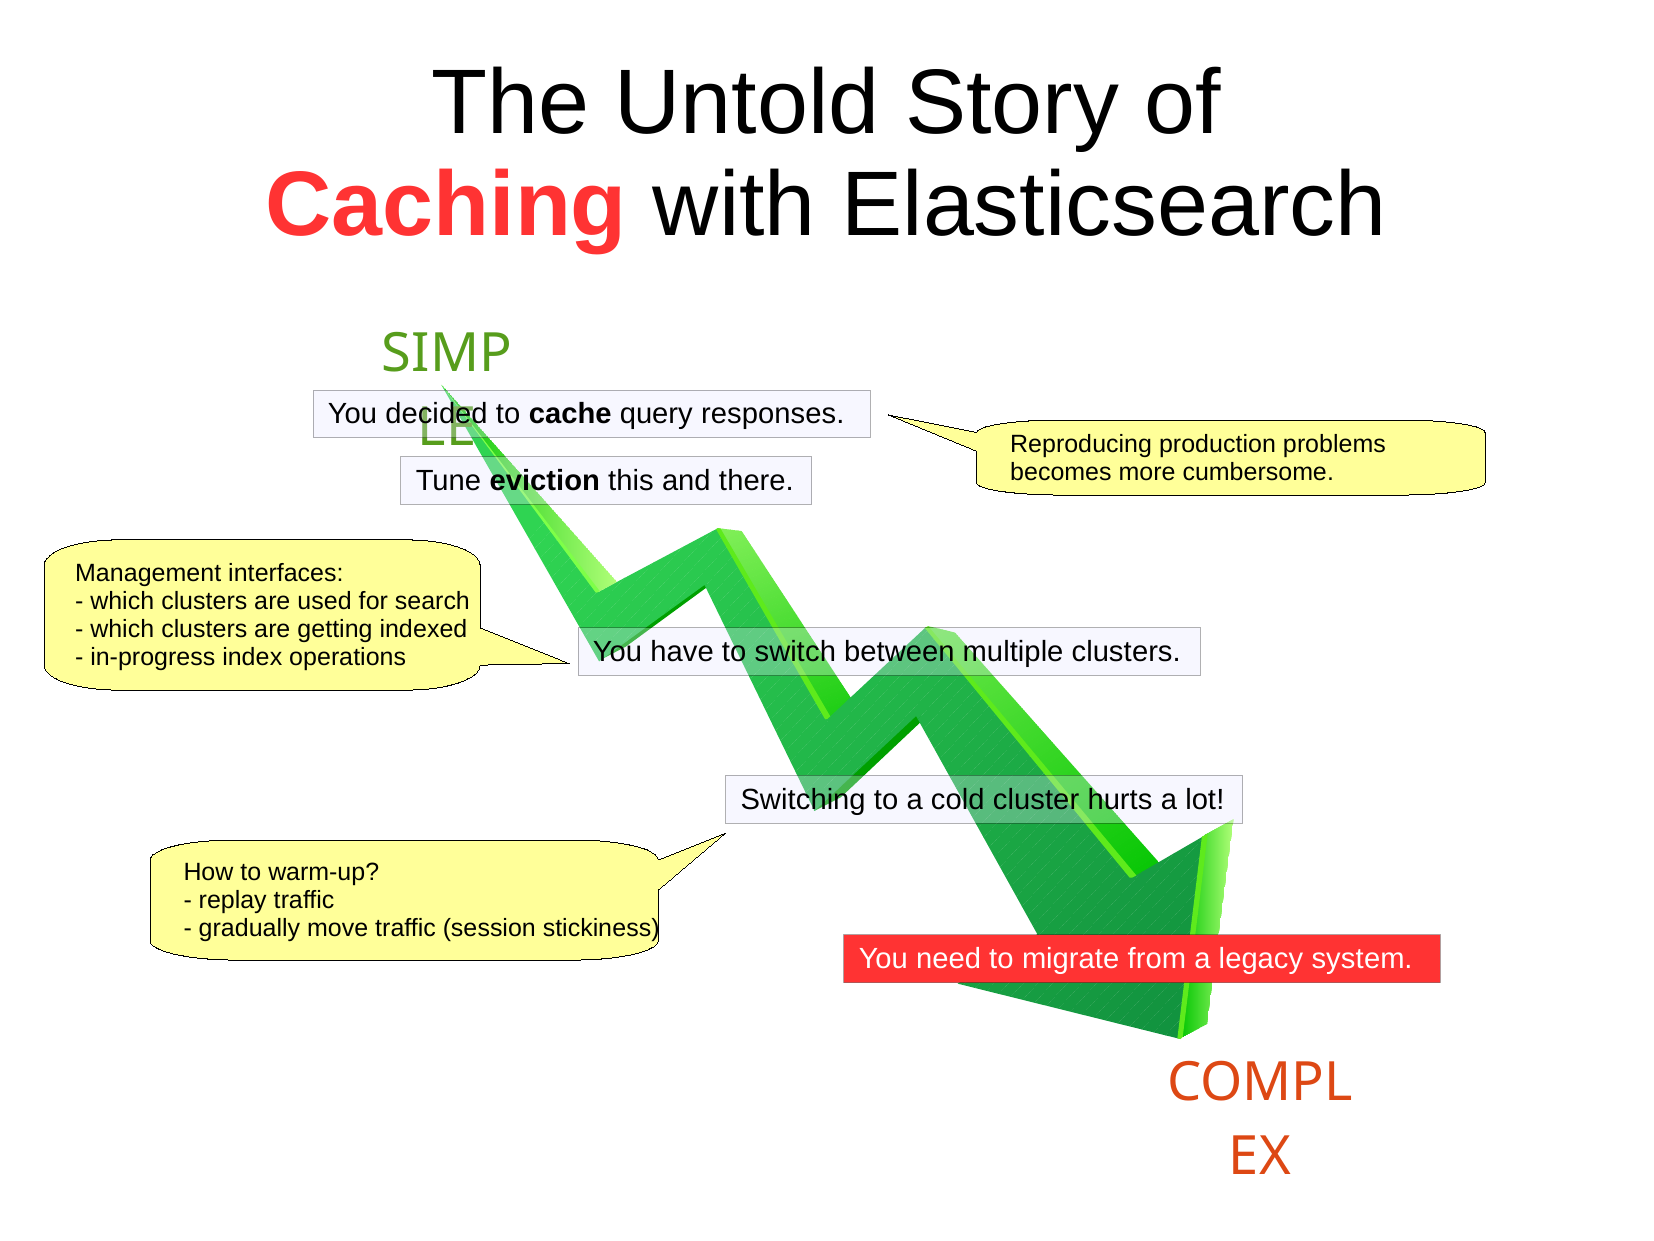

# The Untold Story of Caching with Elasticsearch
SIMPLE
You decided to cache query responses.
Reproducing production problems
becomes more cumbersome.
Tune eviction this and there.
Management interfaces:
- which clusters are used for search
- which clusters are getting indexed
- in-progress index operations
You have to switch between multiple clusters.
Switching to a cold cluster hurts a lot!
How to warm-up?
- replay traffic
- gradually move traffic (session stickiness)
You need to migrate from a legacy system.
COMPLEX